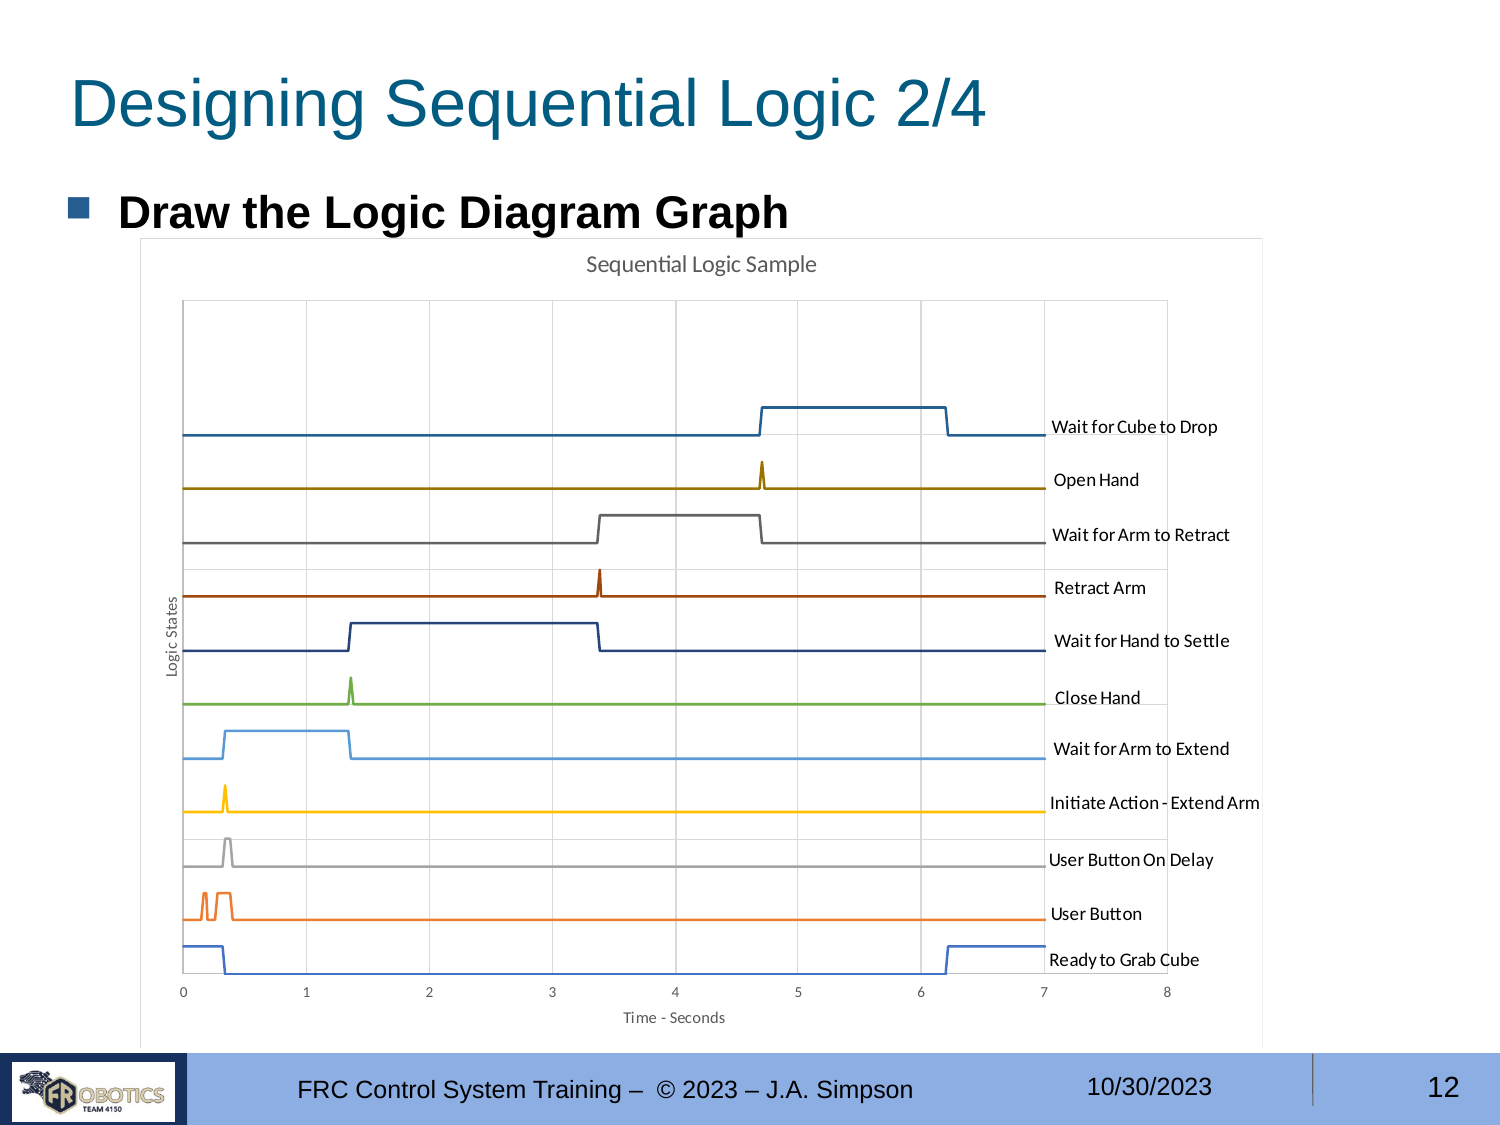

# Designing Sequential Logic 2/4
Draw the Logic Diagram Graph
10/30/2023
FRC Control System Training – © 2023 – J.A. Simpson